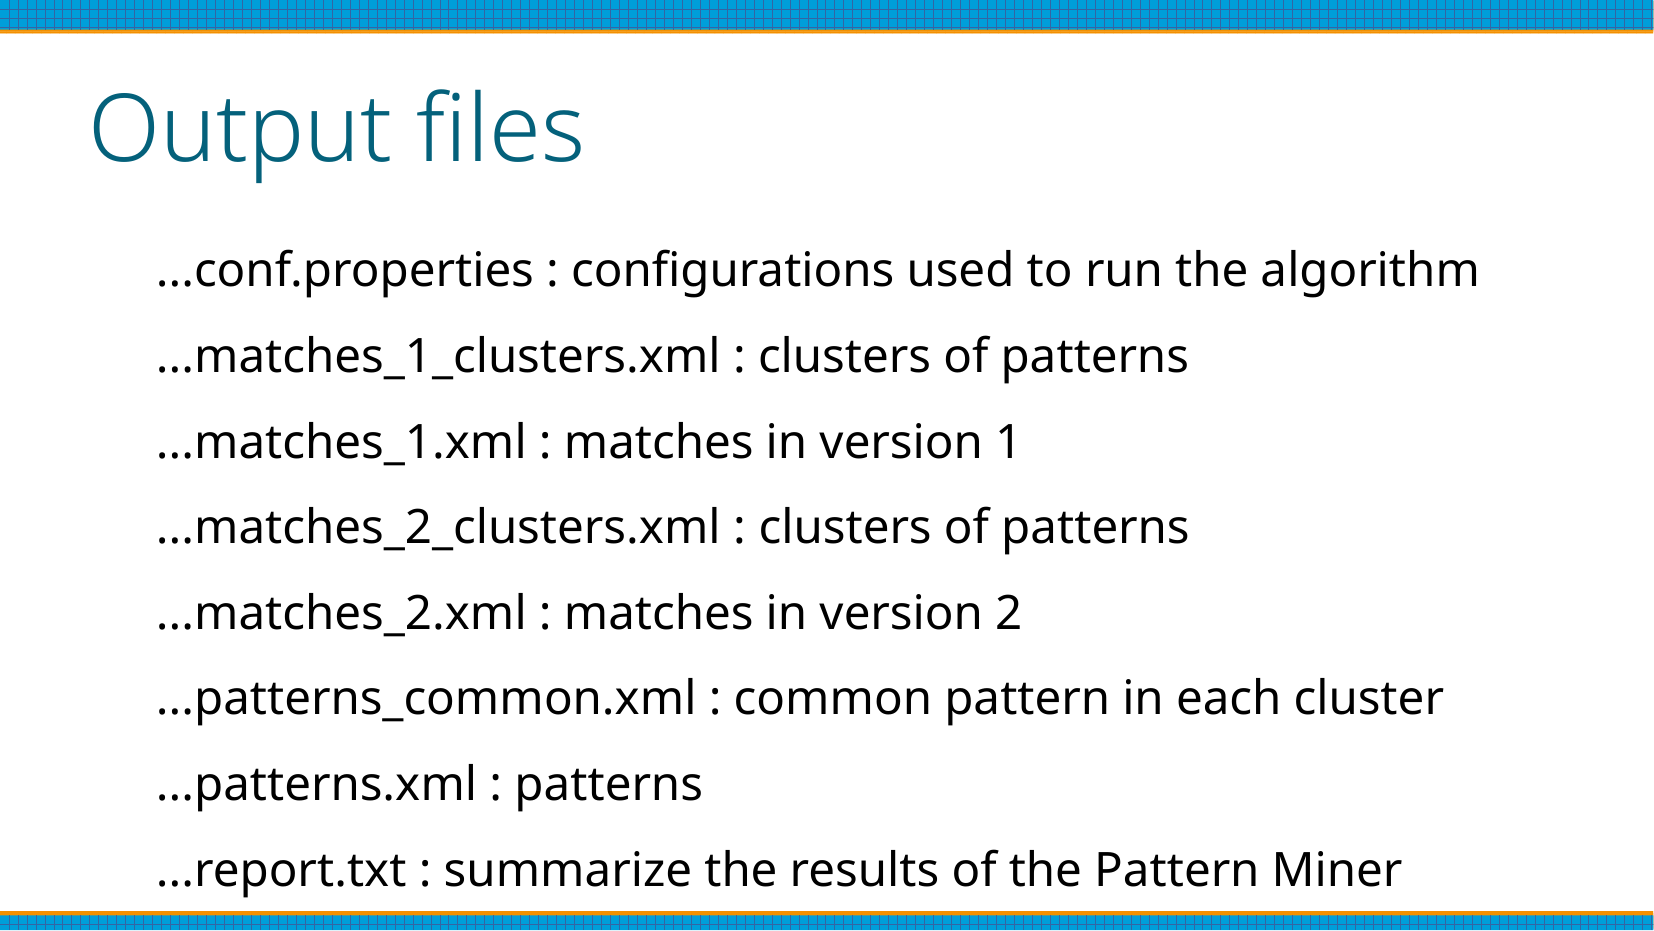

# Output files
...conf.properties : configurations used to run the algorithm
...matches_1_clusters.xml : clusters of patterns
...matches_1.xml : matches in version 1
...matches_2_clusters.xml : clusters of patterns
...matches_2.xml : matches in version 2
...patterns_common.xml : common pattern in each cluster
...patterns.xml : patterns
...report.txt : summarize the results of the Pattern Miner